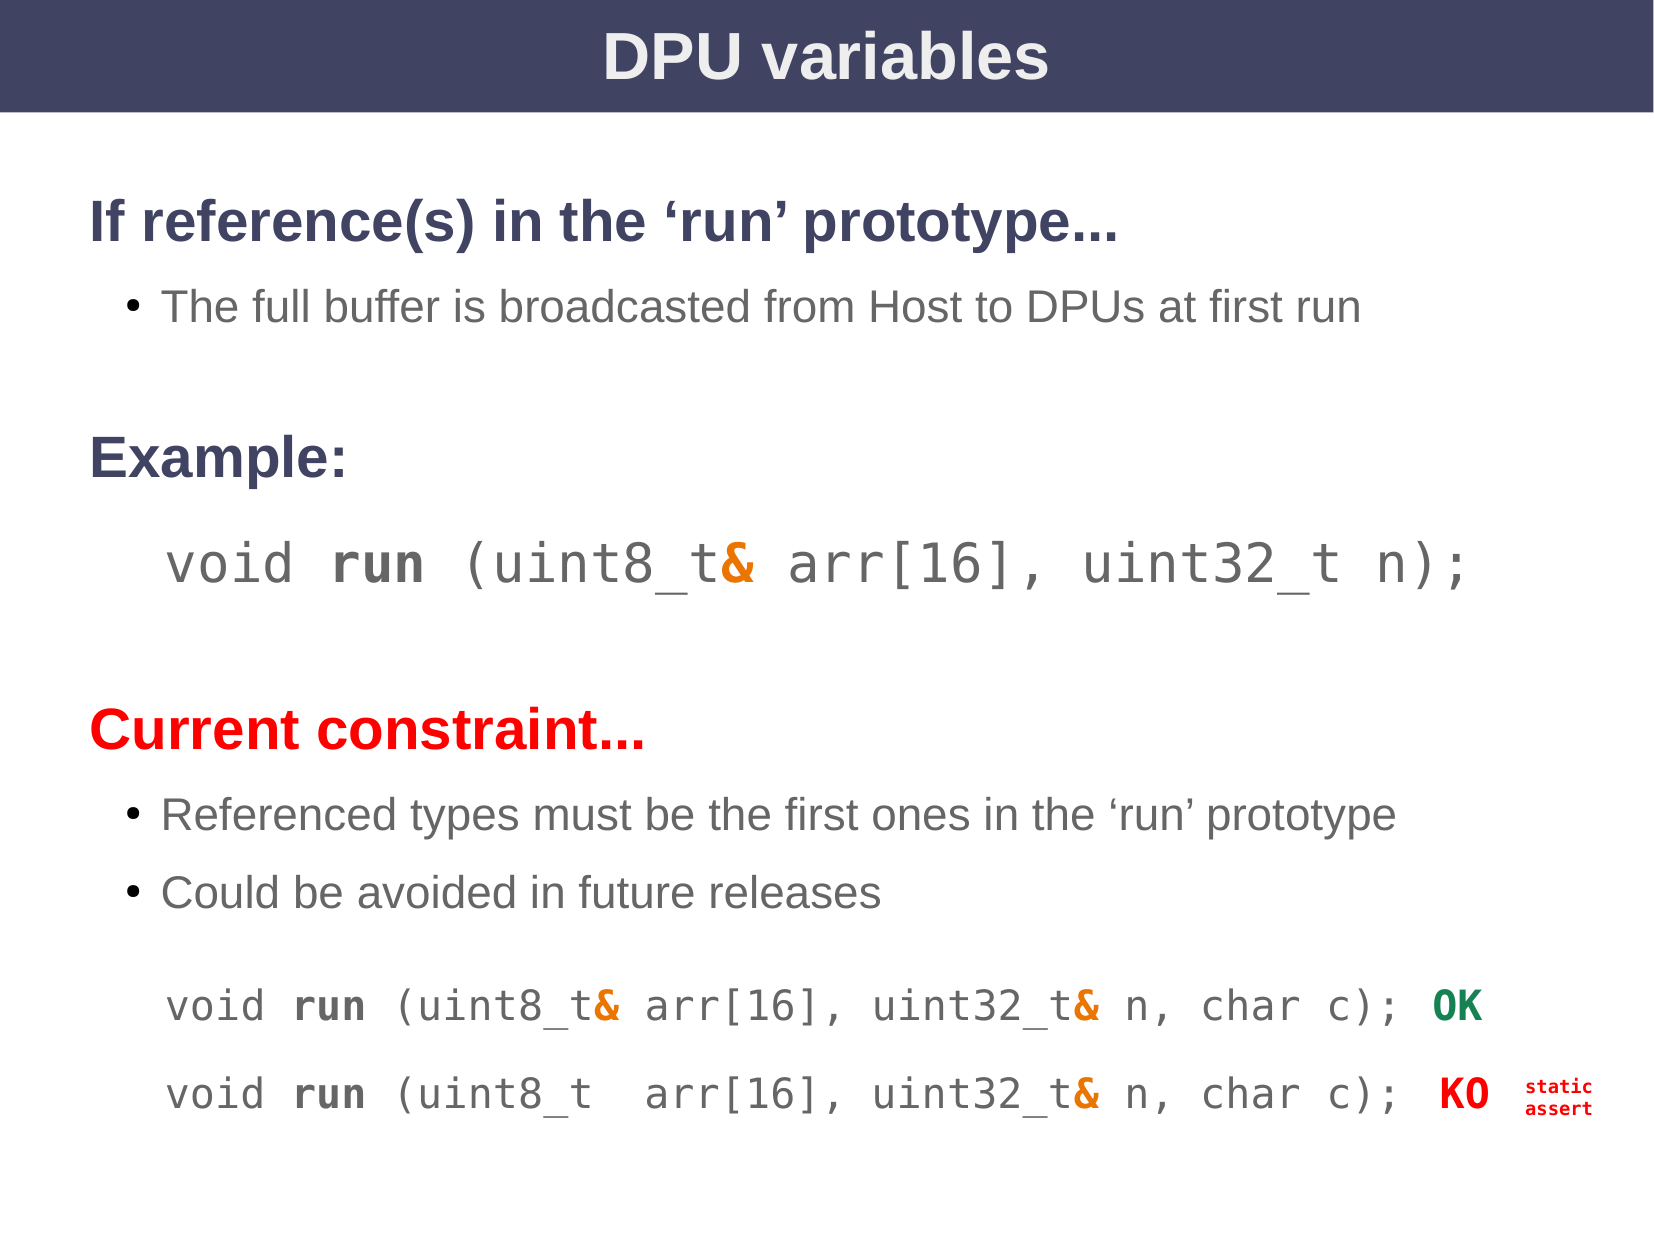

DPU variables
If reference(s) in the ‘run’ prototype...
The full buffer is broadcasted from Host to DPUs at first run
Example:
void run (uint8_t& arr[16], uint32_t n);
Current constraint...
Referenced types must be the first ones in the ‘run’ prototype
Could be avoided in future releases
void run (uint8_t& arr[16], uint32_t& n, char c);
OK
void run (uint8_t arr[16], uint32_t& n, char c);
KO
static assert